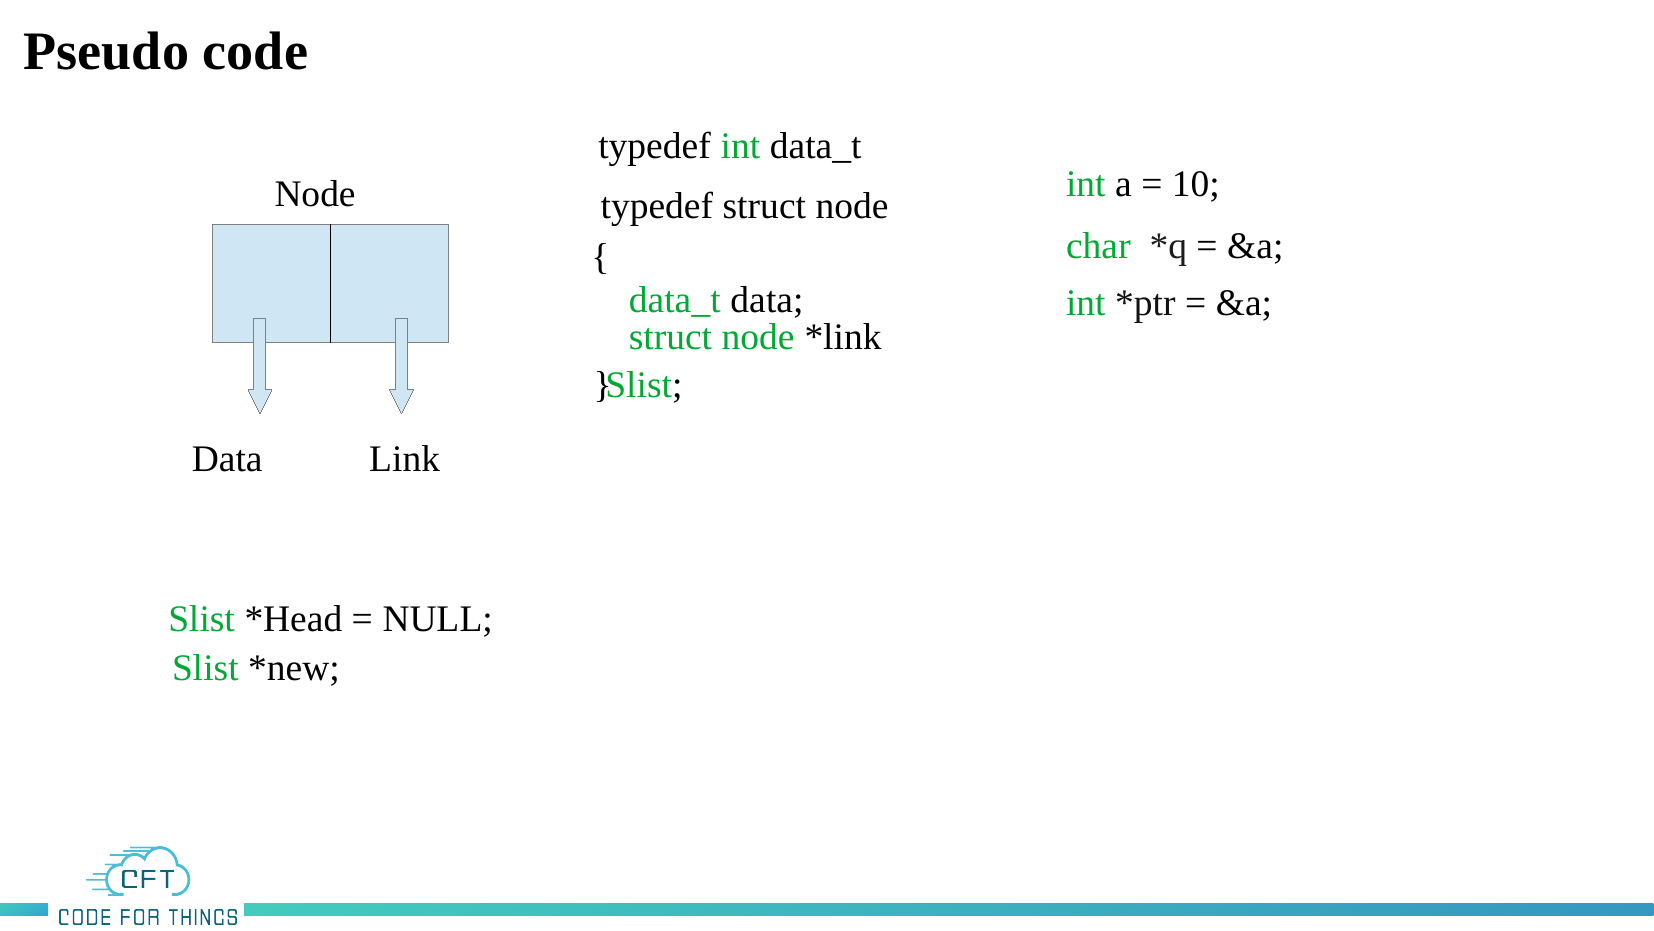

# Pseudo code
 typedef int data_t
int a = 10;
Node
 typedef struct node
char *q = &a;
 {
data_t data;
int *ptr = &a;
struct node *link
}
Slist;
Data
Link
Slist *Head = NULL;
Slist *new;